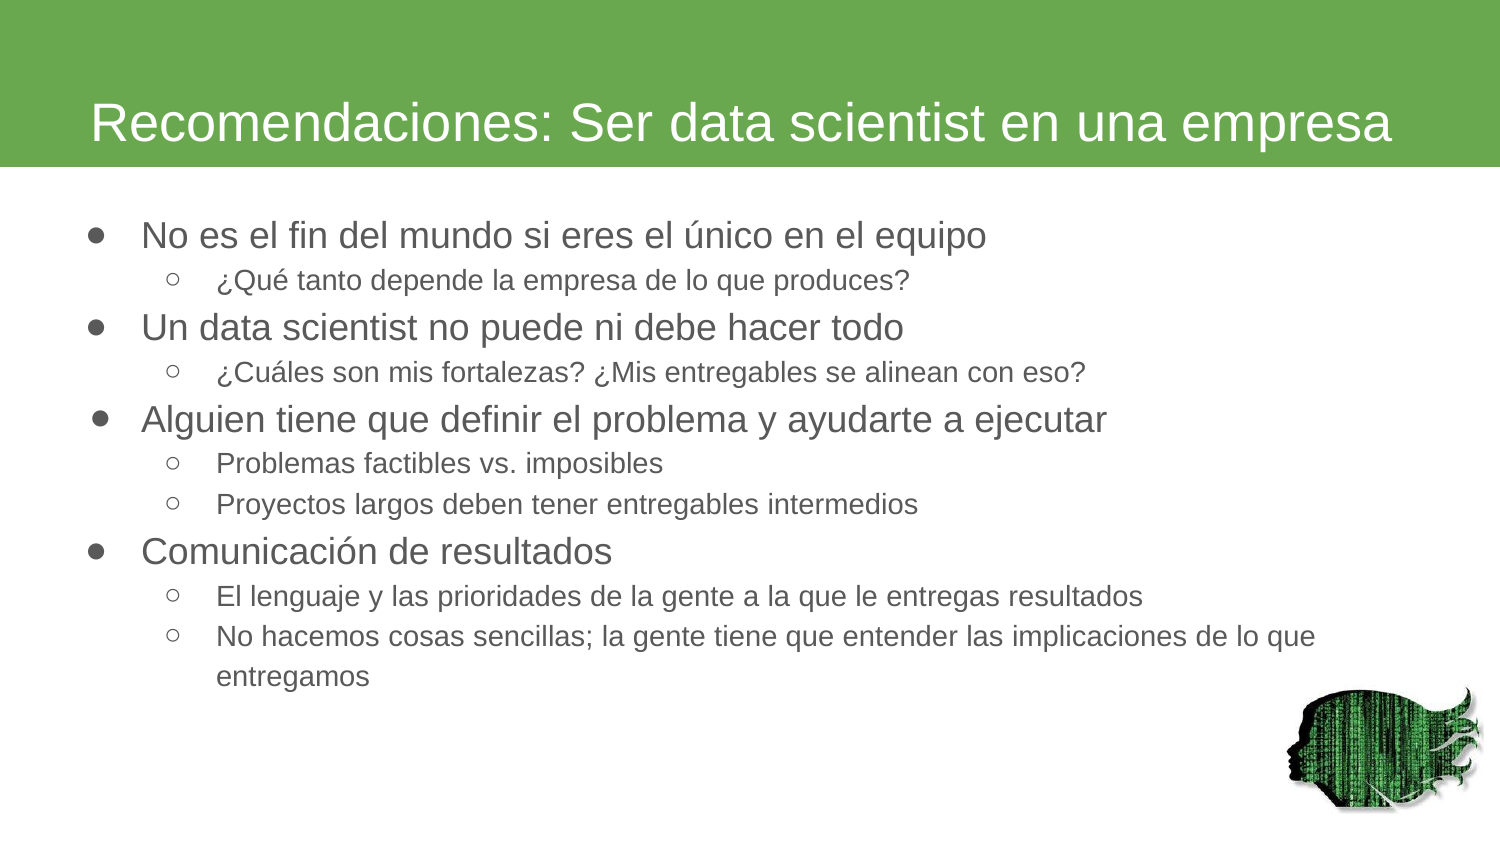

Recomendaciones: Ser data scientist en una empresa
# No es el fin del mundo si eres el único en el equipo
¿Qué tanto depende la empresa de lo que produces?
Un data scientist no puede ni debe hacer todo
¿Cuáles son mis fortalezas? ¿Mis entregables se alinean con eso?
Alguien tiene que definir el problema y ayudarte a ejecutar
Problemas factibles vs. imposibles
Proyectos largos deben tener entregables intermedios
Comunicación de resultados
El lenguaje y las prioridades de la gente a la que le entregas resultados
No hacemos cosas sencillas; la gente tiene que entender las implicaciones de lo que entregamos